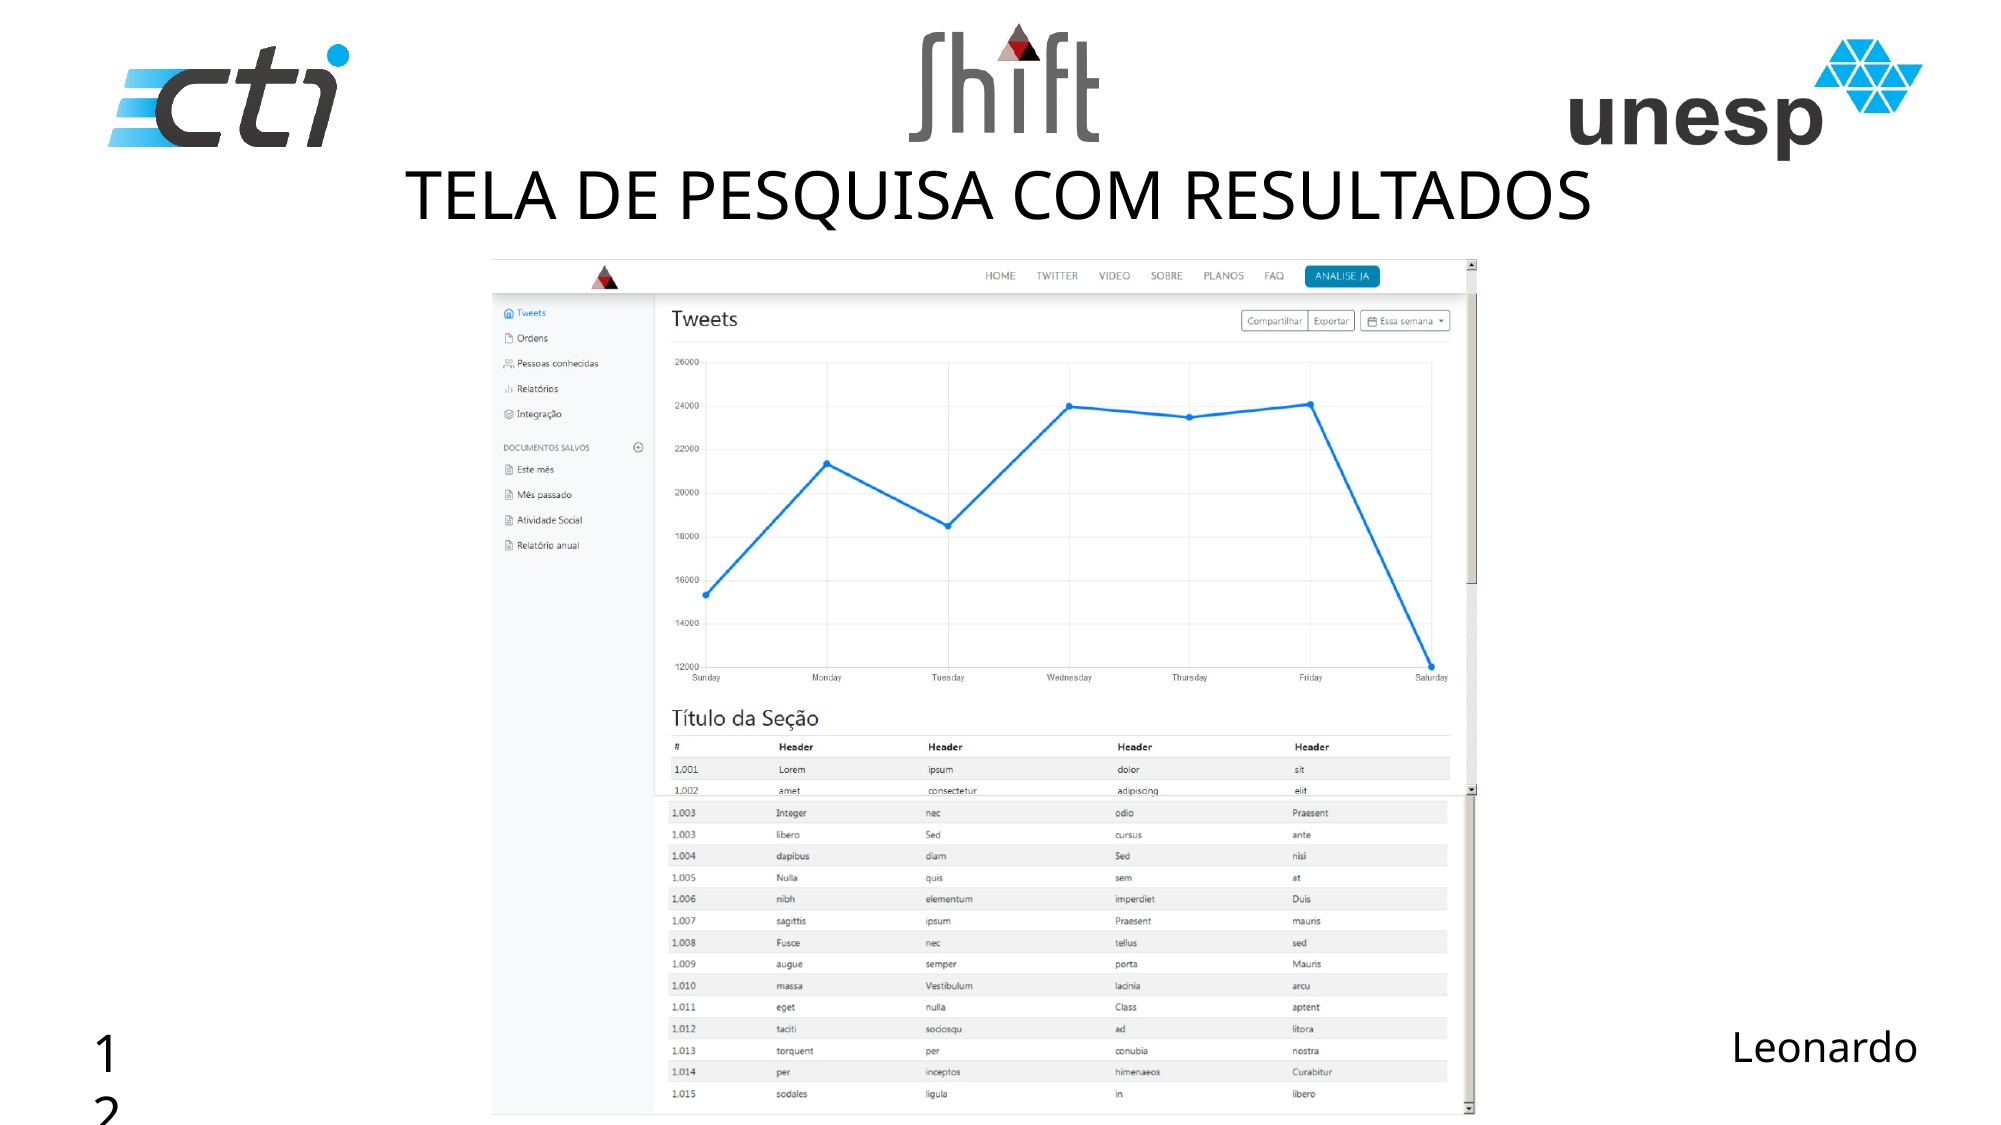

# TELA DE PESQUISA COM RESULTADOS
12
Leonardo